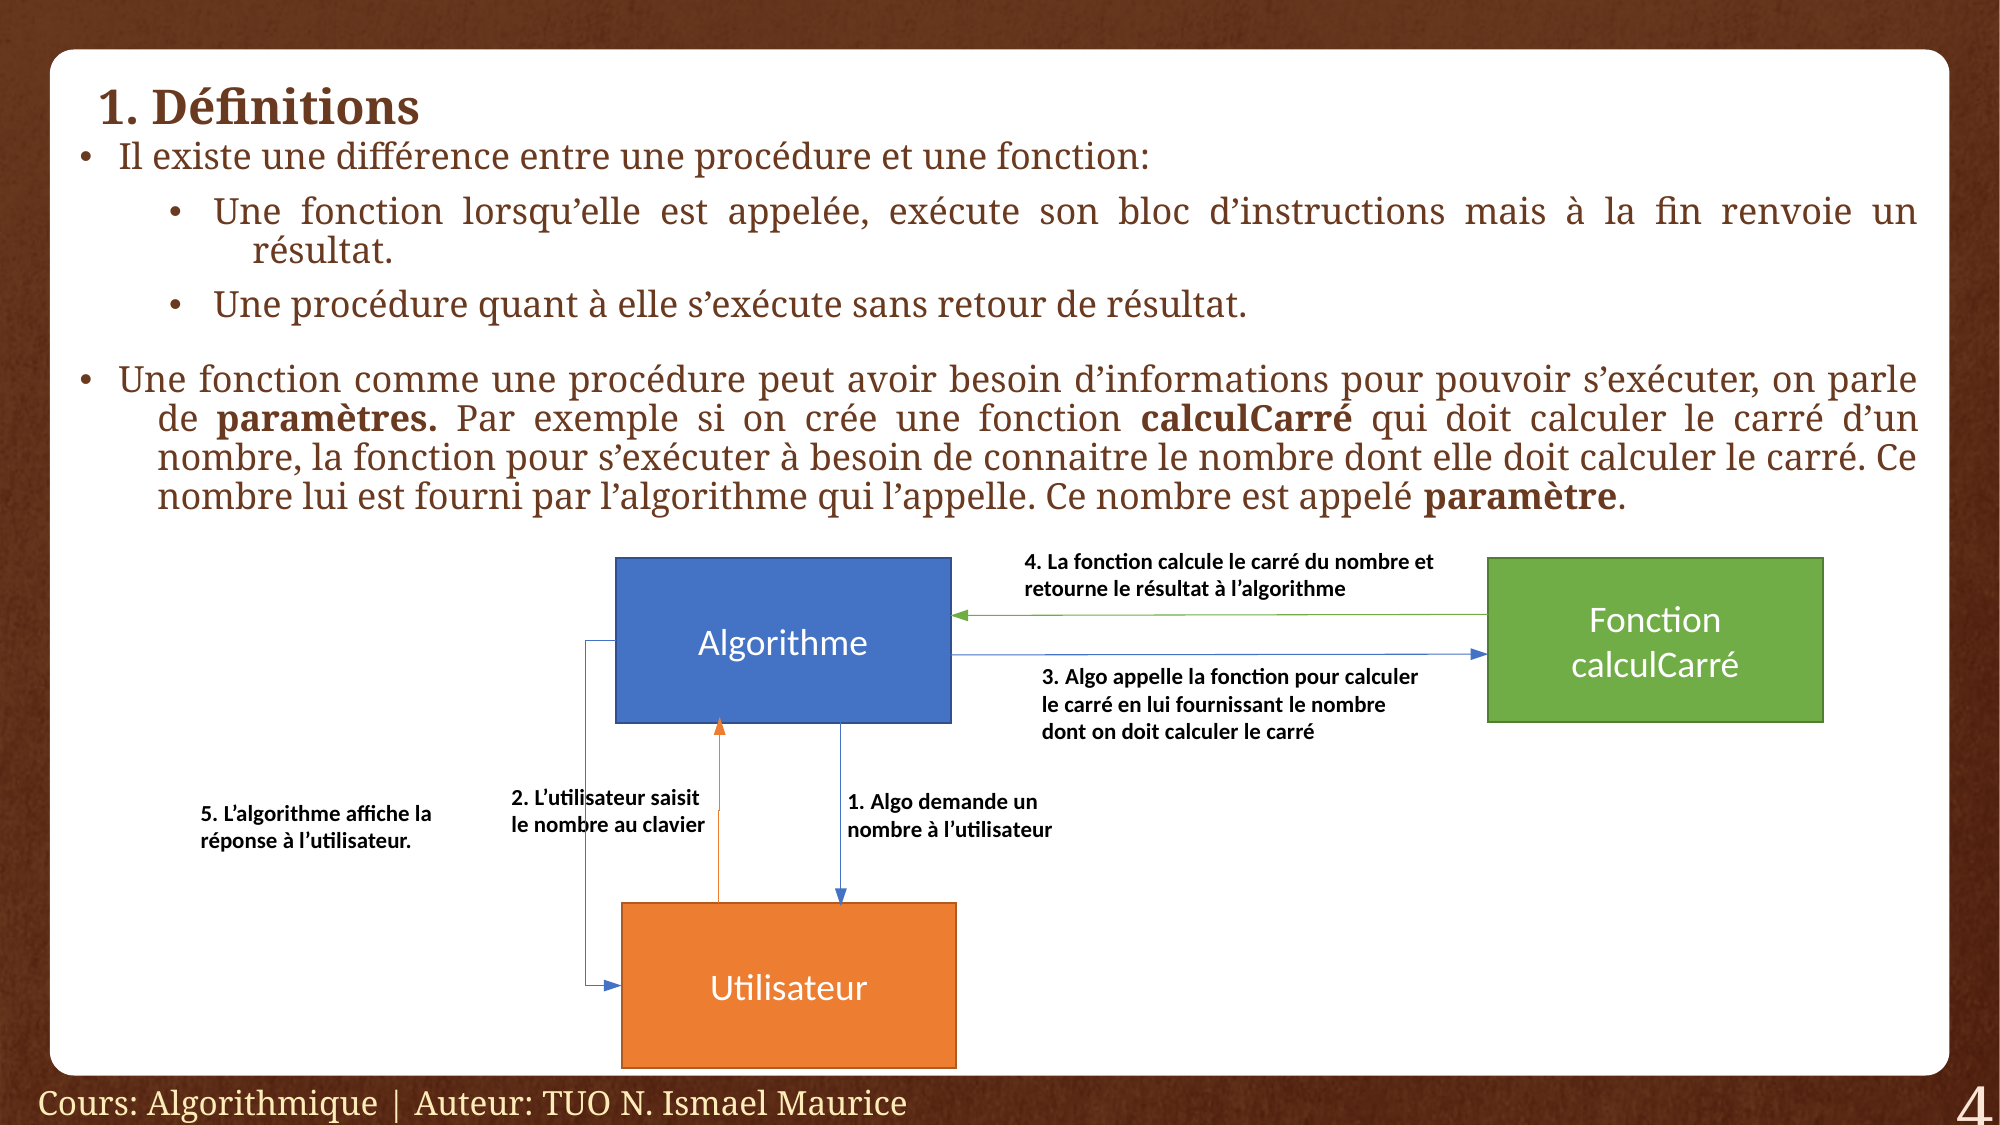

# 1. Définitions
Il existe une différence entre une procédure et une fonction:
Une fonction lorsqu’elle est appelée, exécute son bloc d’instructions mais à la fin renvoie un résultat.
Une procédure quant à elle s’exécute sans retour de résultat.
Une fonction comme une procédure peut avoir besoin d’informations pour pouvoir s’exécuter, on parle de paramètres. Par exemple si on crée une fonction calculCarré qui doit calculer le carré d’un nombre, la fonction pour s’exécuter à besoin de connaitre le nombre dont elle doit calculer le carré. Ce nombre lui est fourni par l’algorithme qui l’appelle. Ce nombre est appelé paramètre.
4. La fonction calcule le carré du nombre et retourne le résultat à l’algorithme
Fonction calculCarré
Algorithme
3. Algo appelle la fonction pour calculer le carré en lui fournissant le nombre dont on doit calculer le carré
2. L’utilisateur saisit le nombre au clavier
1. Algo demande un nombre à l’utilisateur
5. L’algorithme affiche la réponse à l’utilisateur.
Utilisateur
4
Cours: Algorithmique | Auteur: TUO N. Ismael Maurice